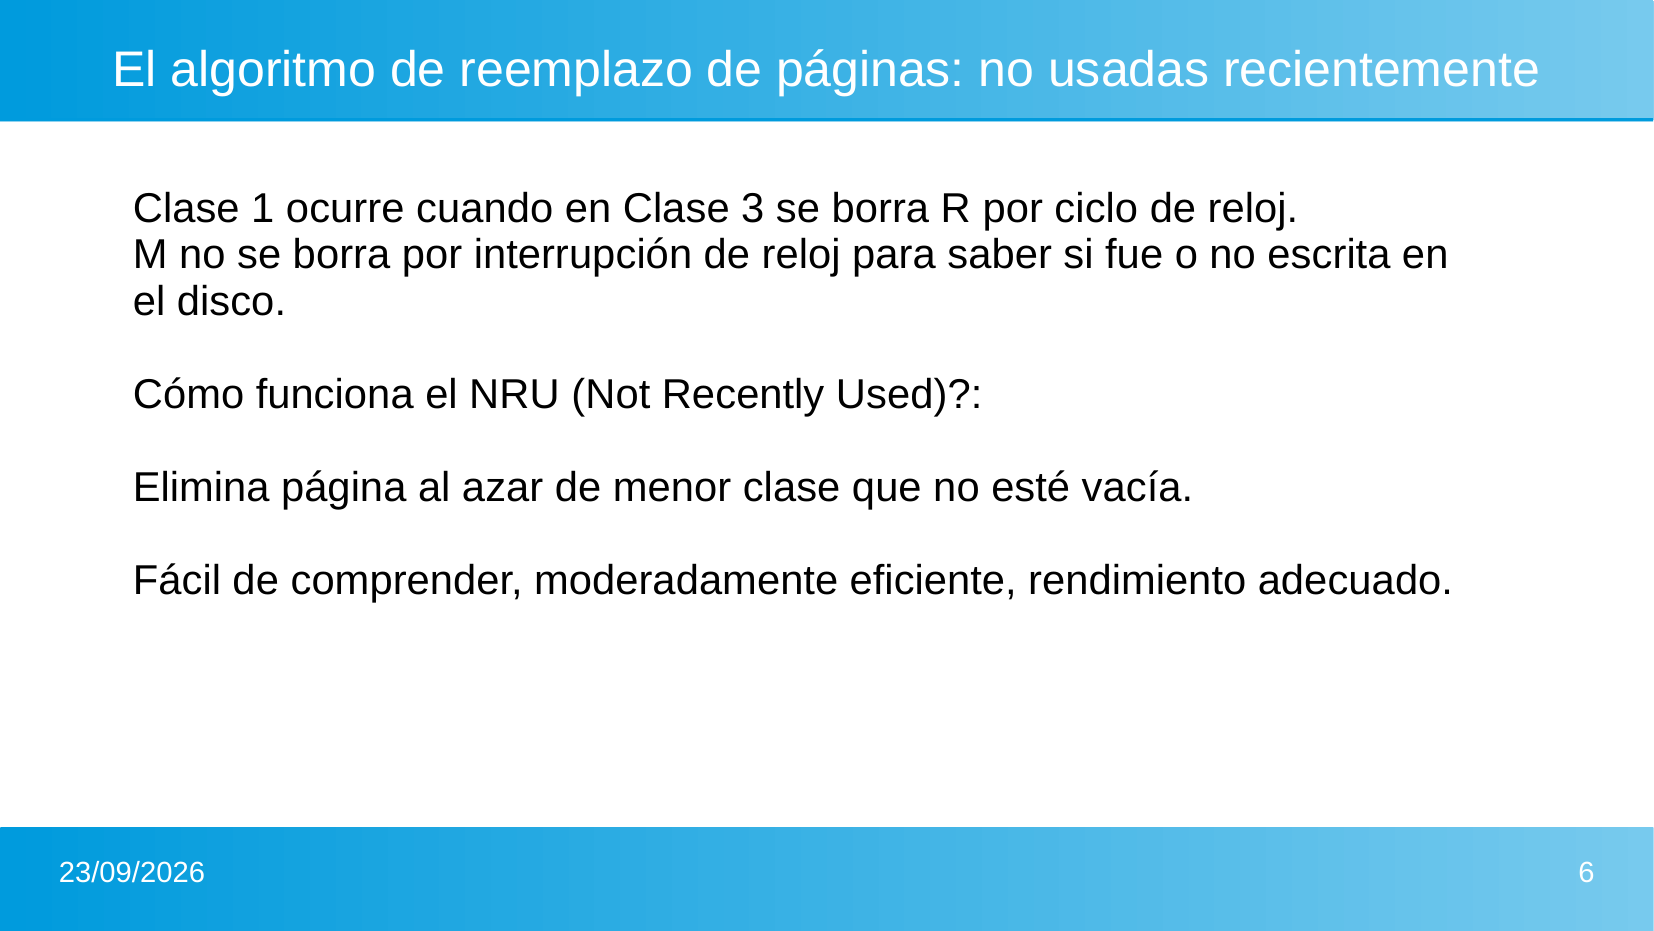

# El algoritmo de reemplazo de páginas: no usadas recientemente
Clase 1 ocurre cuando en Clase 3 se borra R por ciclo de reloj.
M no se borra por interrupción de reloj para saber si fue o no escrita en el disco.
Cómo funciona el NRU (Not Recently Used)?:
Elimina página al azar de menor clase que no esté vacía.
Fácil de comprender, moderadamente eficiente, rendimiento adecuado.
6